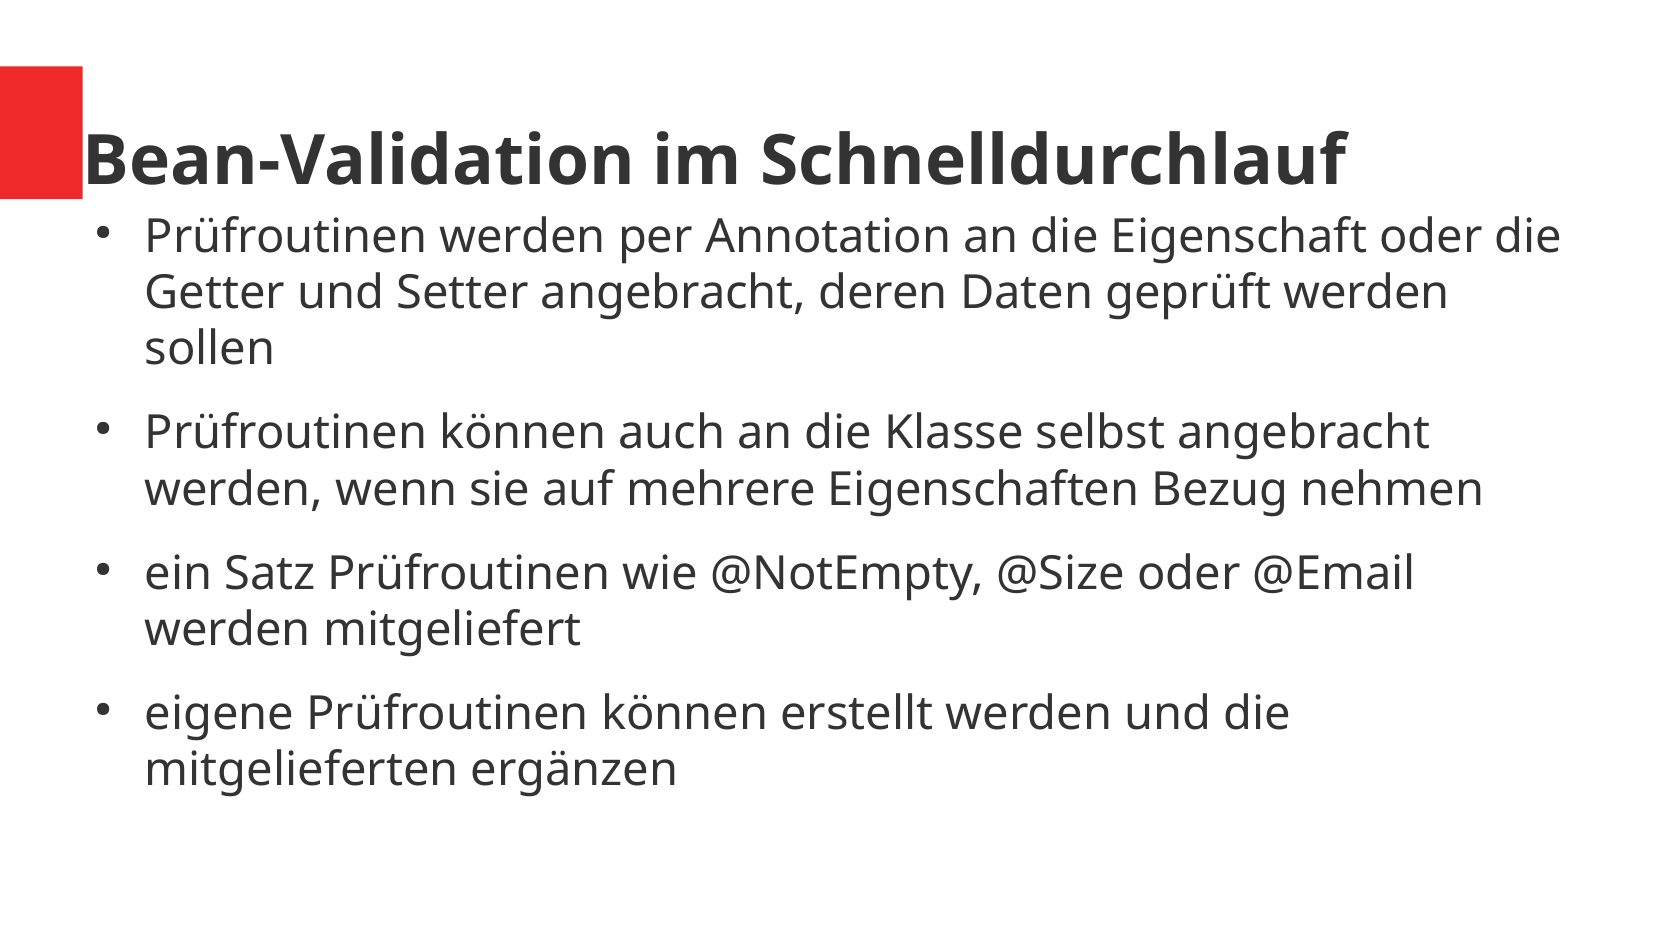

# Bean-Validation im Schnelldurchlauf
Prüfroutinen werden per Annotation an die Eigenschaft oder die Getter und Setter angebracht, deren Daten geprüft werden sollen
Prüfroutinen können auch an die Klasse selbst angebracht werden, wenn sie auf mehrere Eigenschaften Bezug nehmen
ein Satz Prüfroutinen wie @NotEmpty, @Size oder @Email werden mitgeliefert
eigene Prüfroutinen können erstellt werden und die mitgelieferten ergänzen